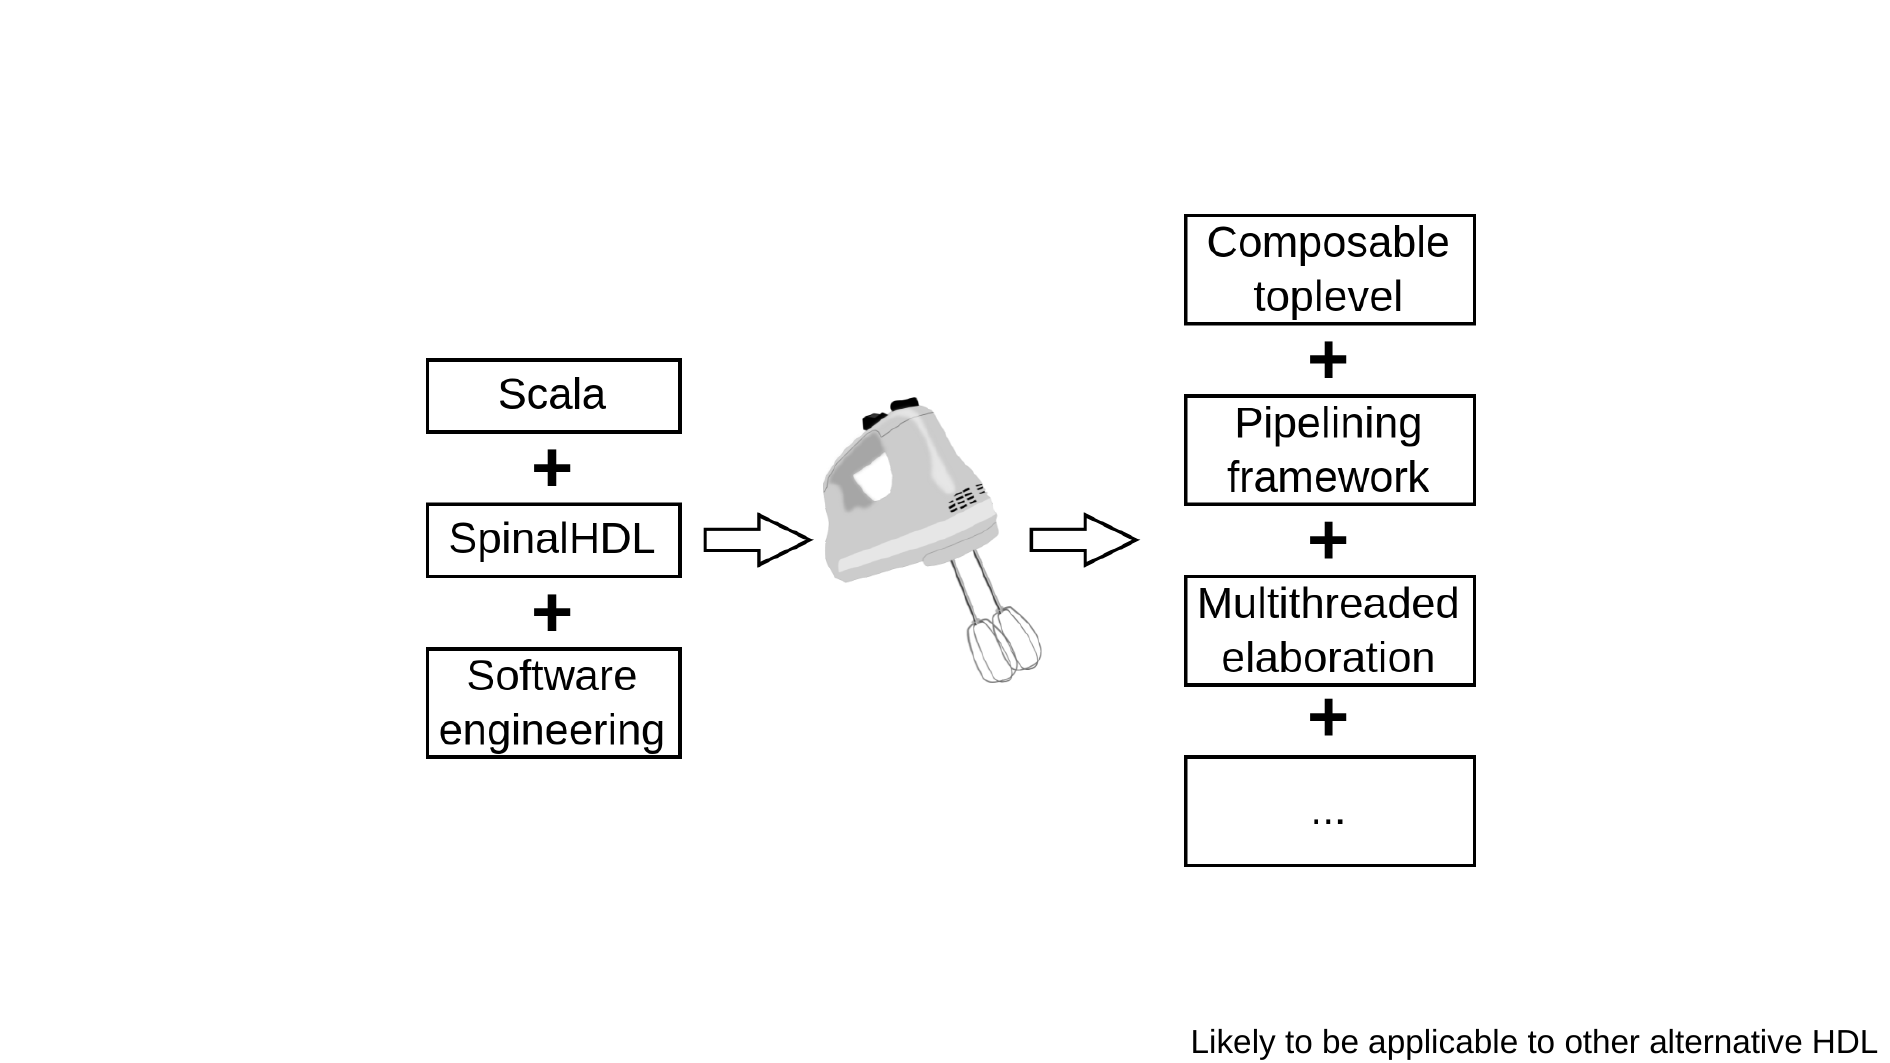

Likely to be applicable to other alternative HDL